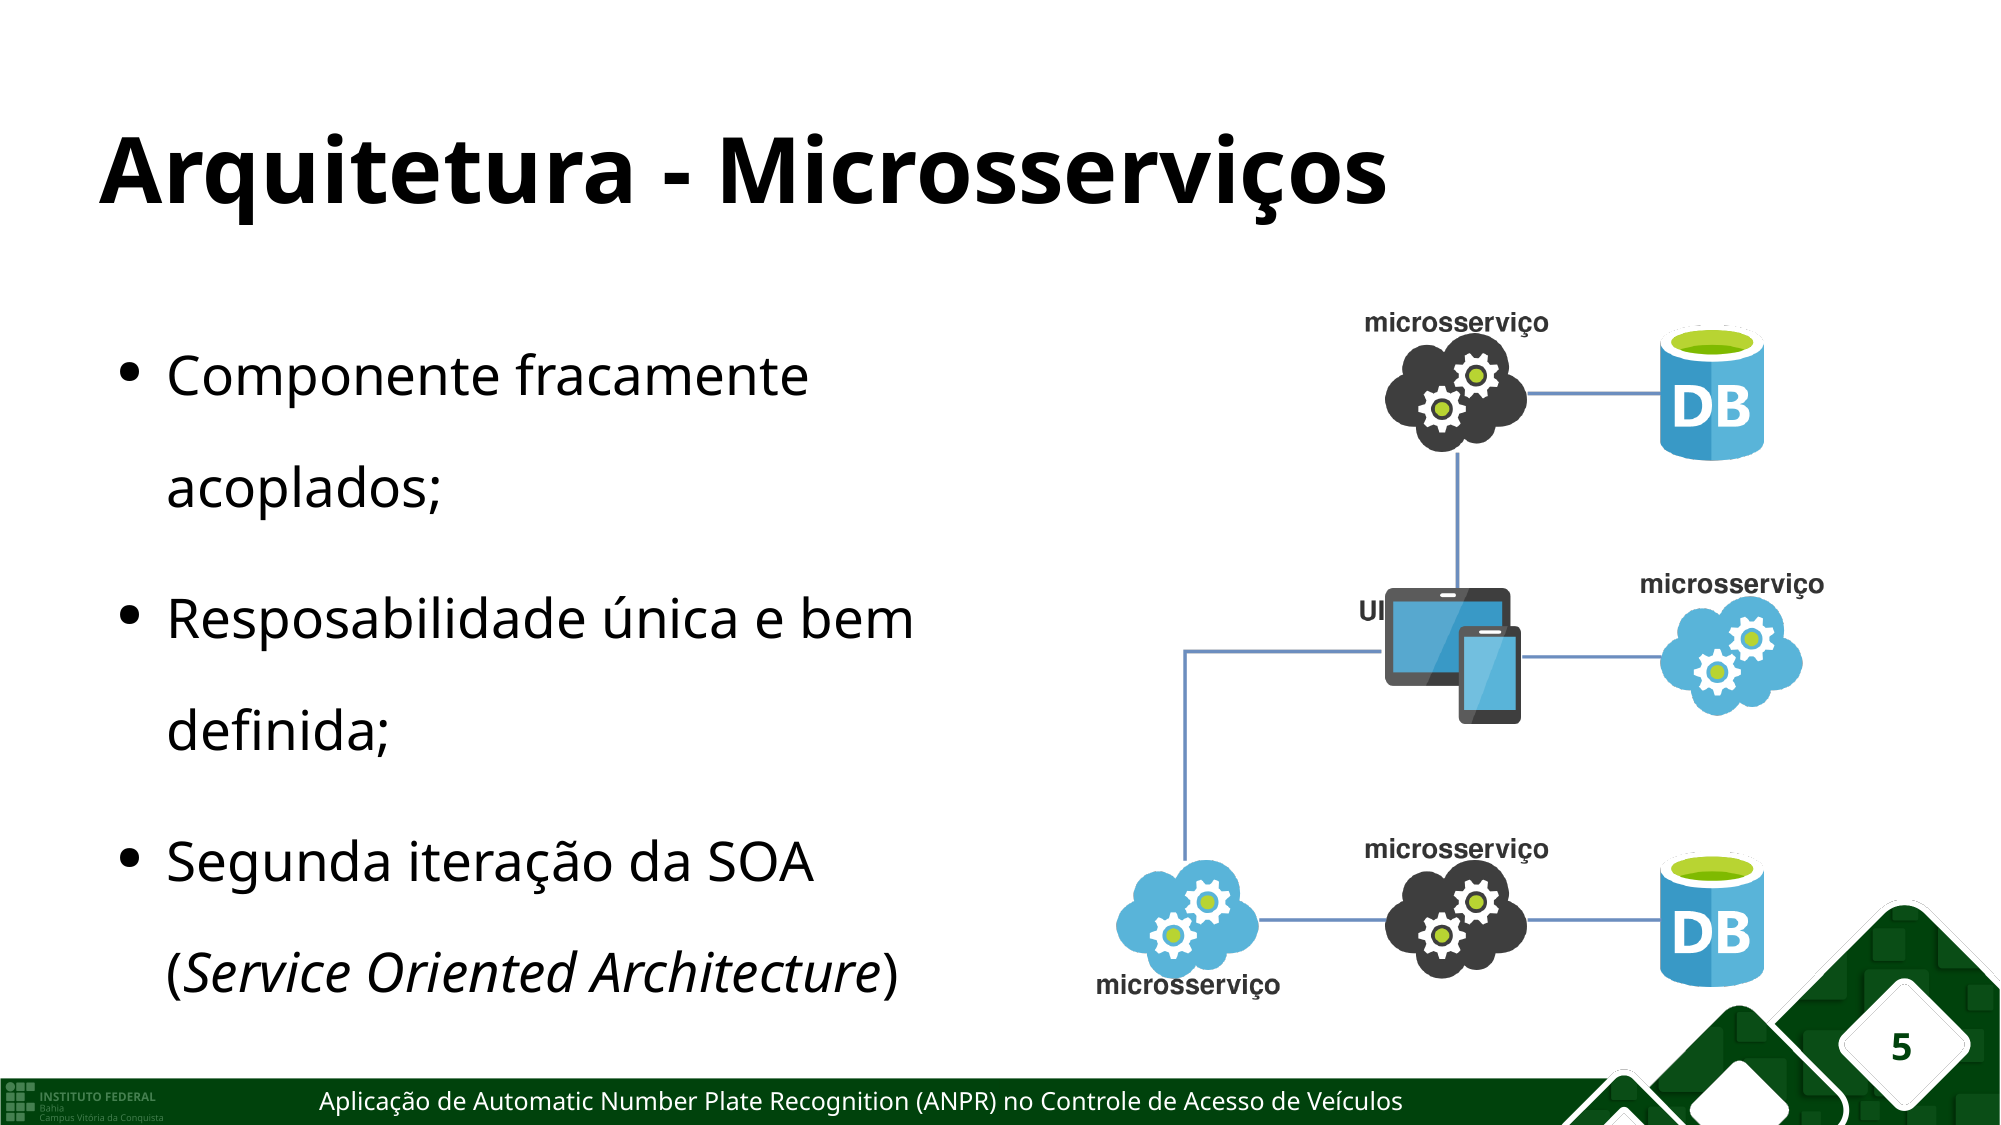

# Arquitetura - Microsserviços
Componente fracamente acoplados;
Resposabilidade única e bem definida;
Segunda iteração da SOA (Service Oriented Architecture)